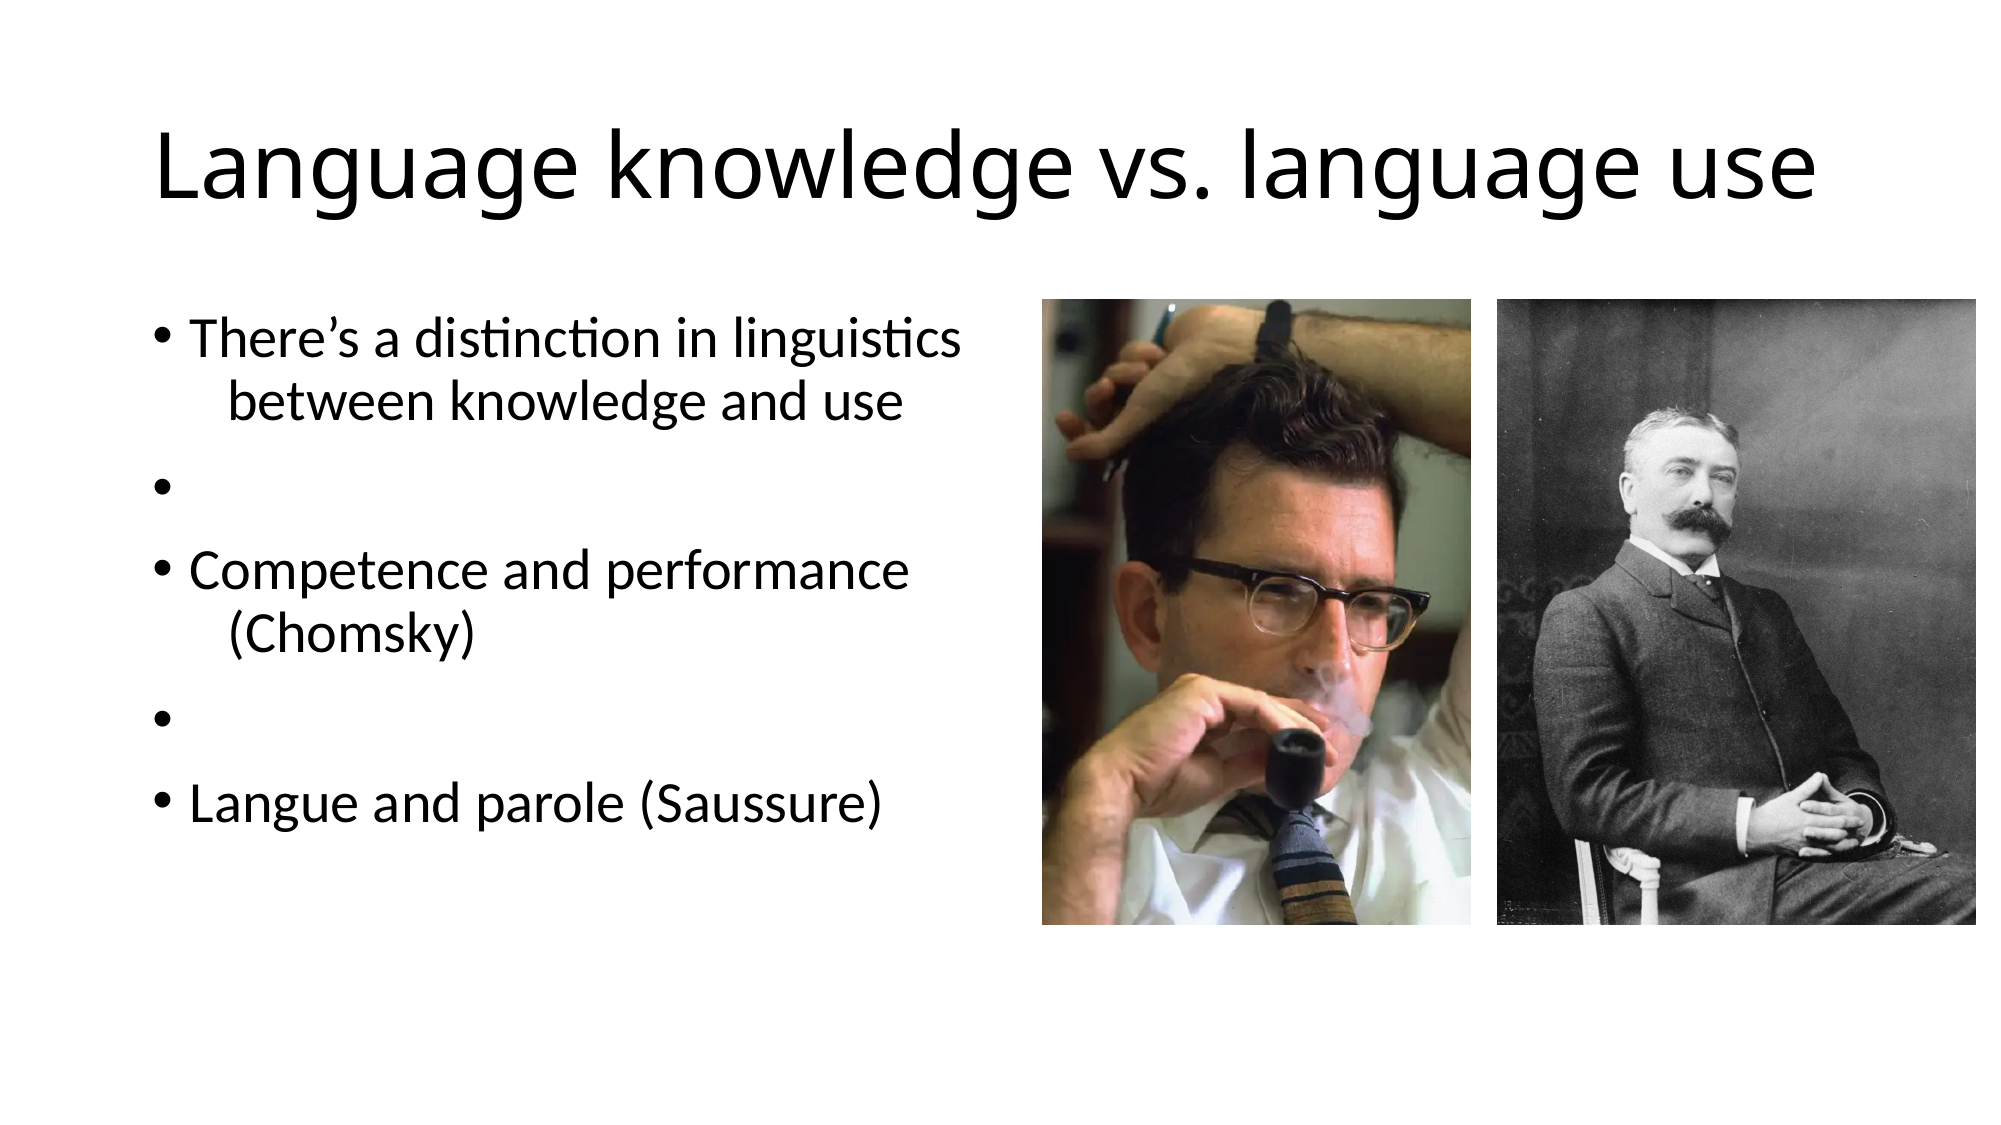

# Language knowledge vs. language use
There’s a distinction in linguistics between knowledge and use
Competence and performance (Chomsky)
Langue and parole (Saussure)